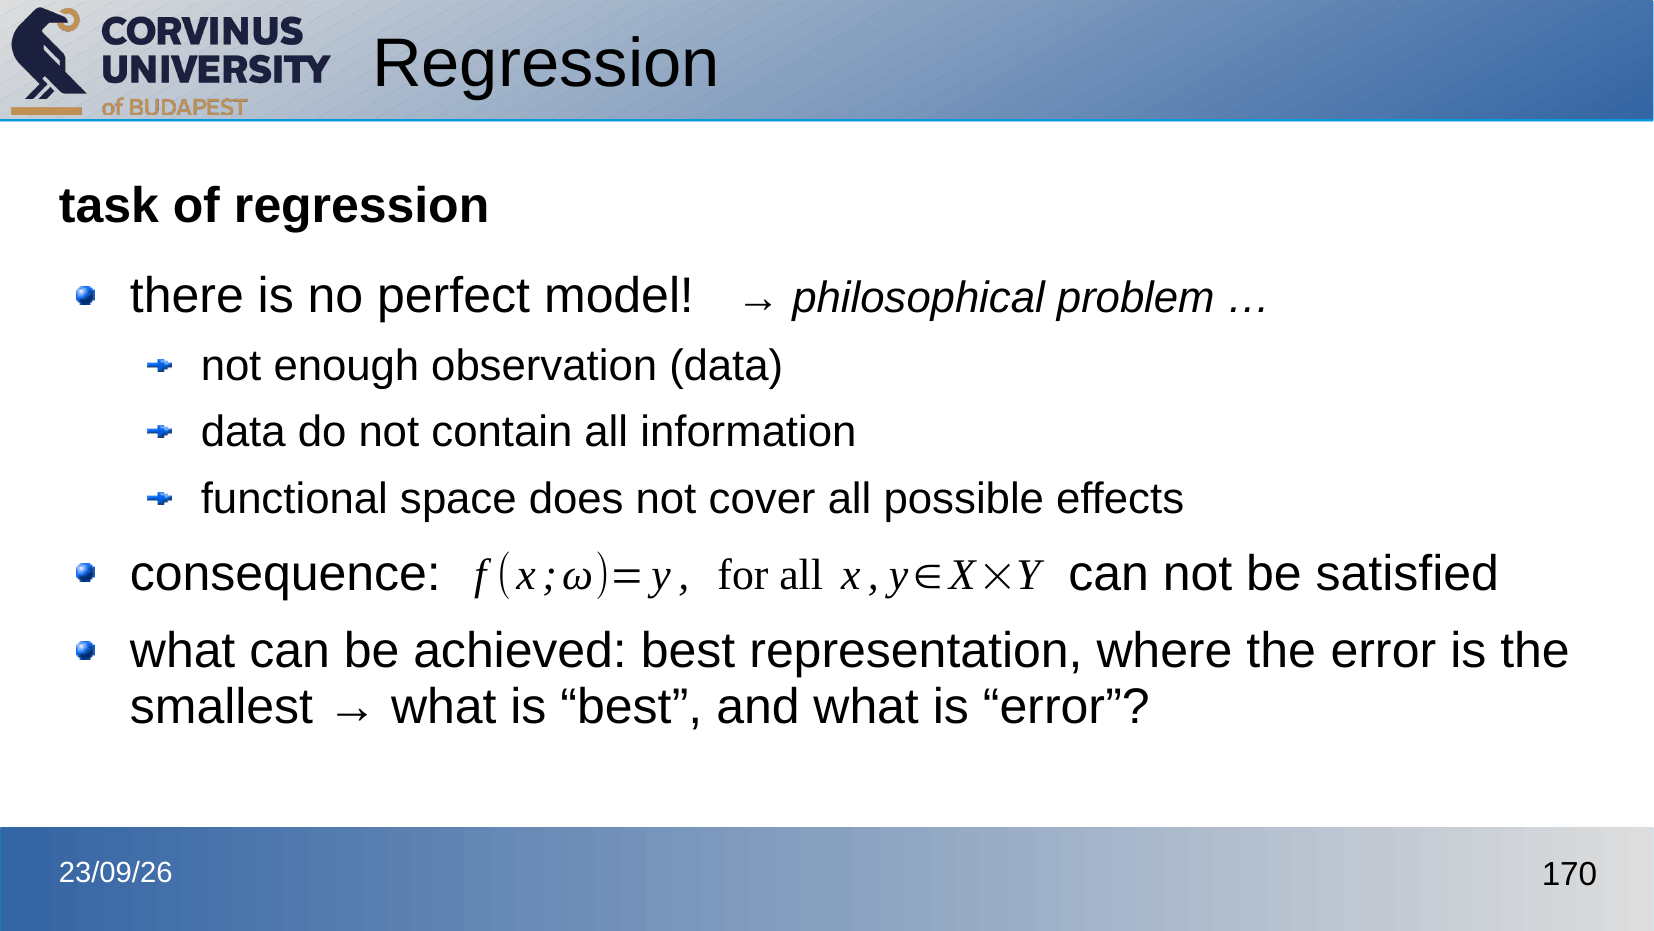

# Regression
task of regression
there is no perfect model! → philosophical problem …
not enough observation (data)
data do not contain all information
functional space does not cover all possible effects
consequence: can not be satisfied
what can be achieved: best representation, where the error is the smallest → what is “best”, and what is “error”?